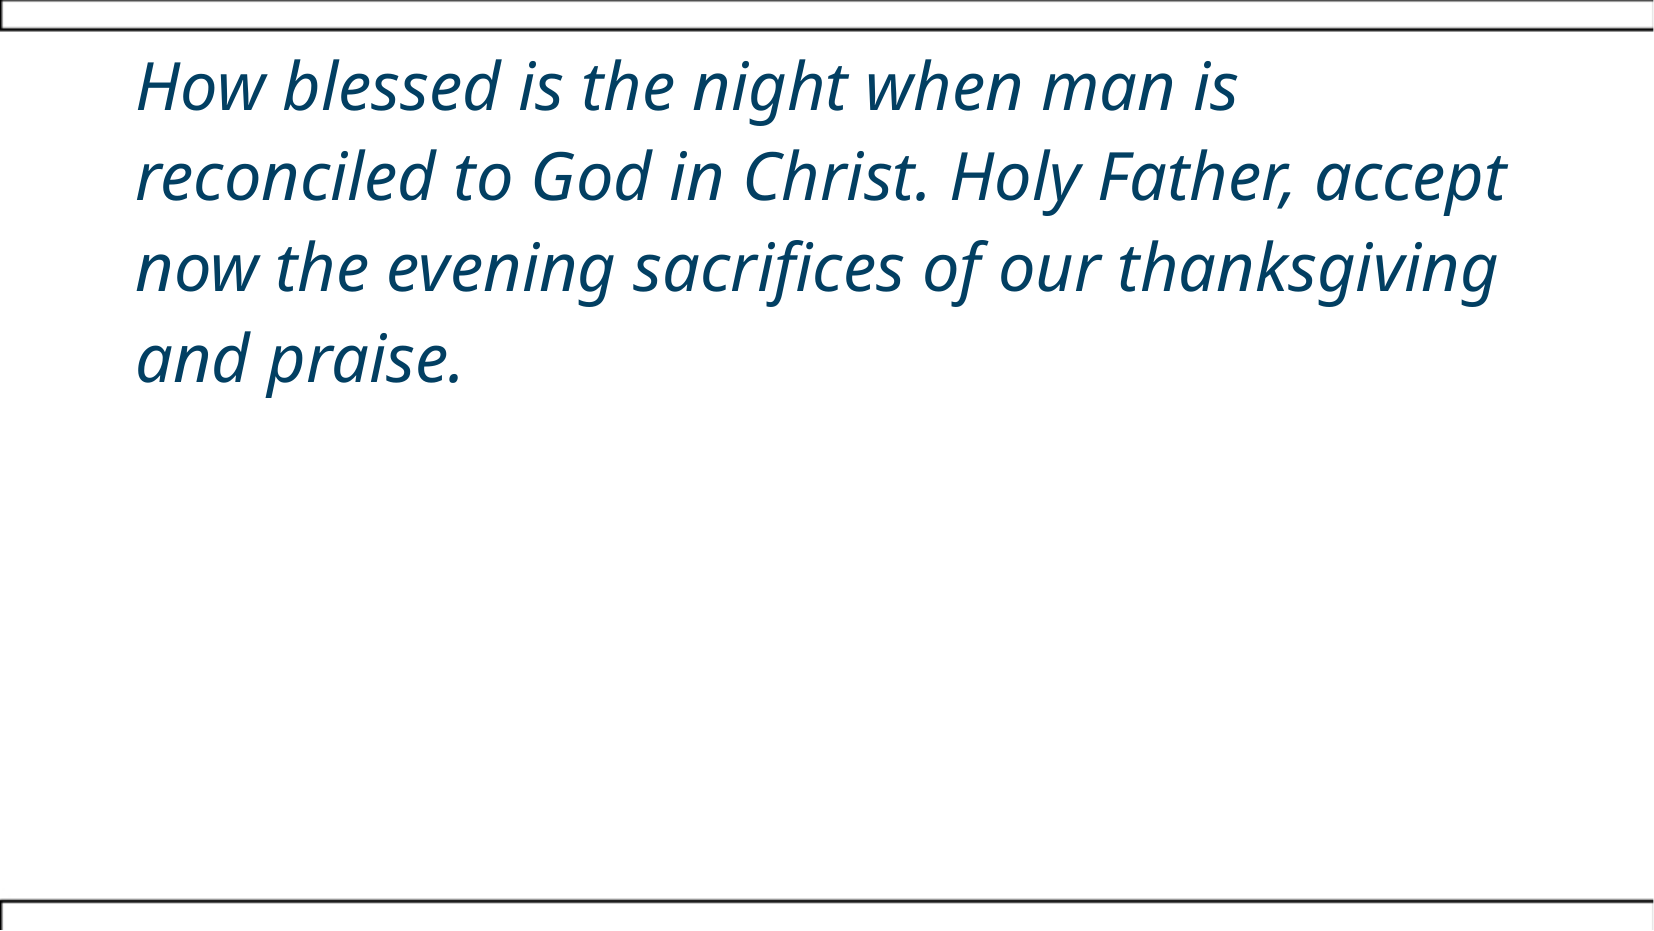

How blessed is the night when man is
 reconciled to God in Christ. Holy Father, accept
 now the evening sacrifices of our thanksgiving
 and praise.